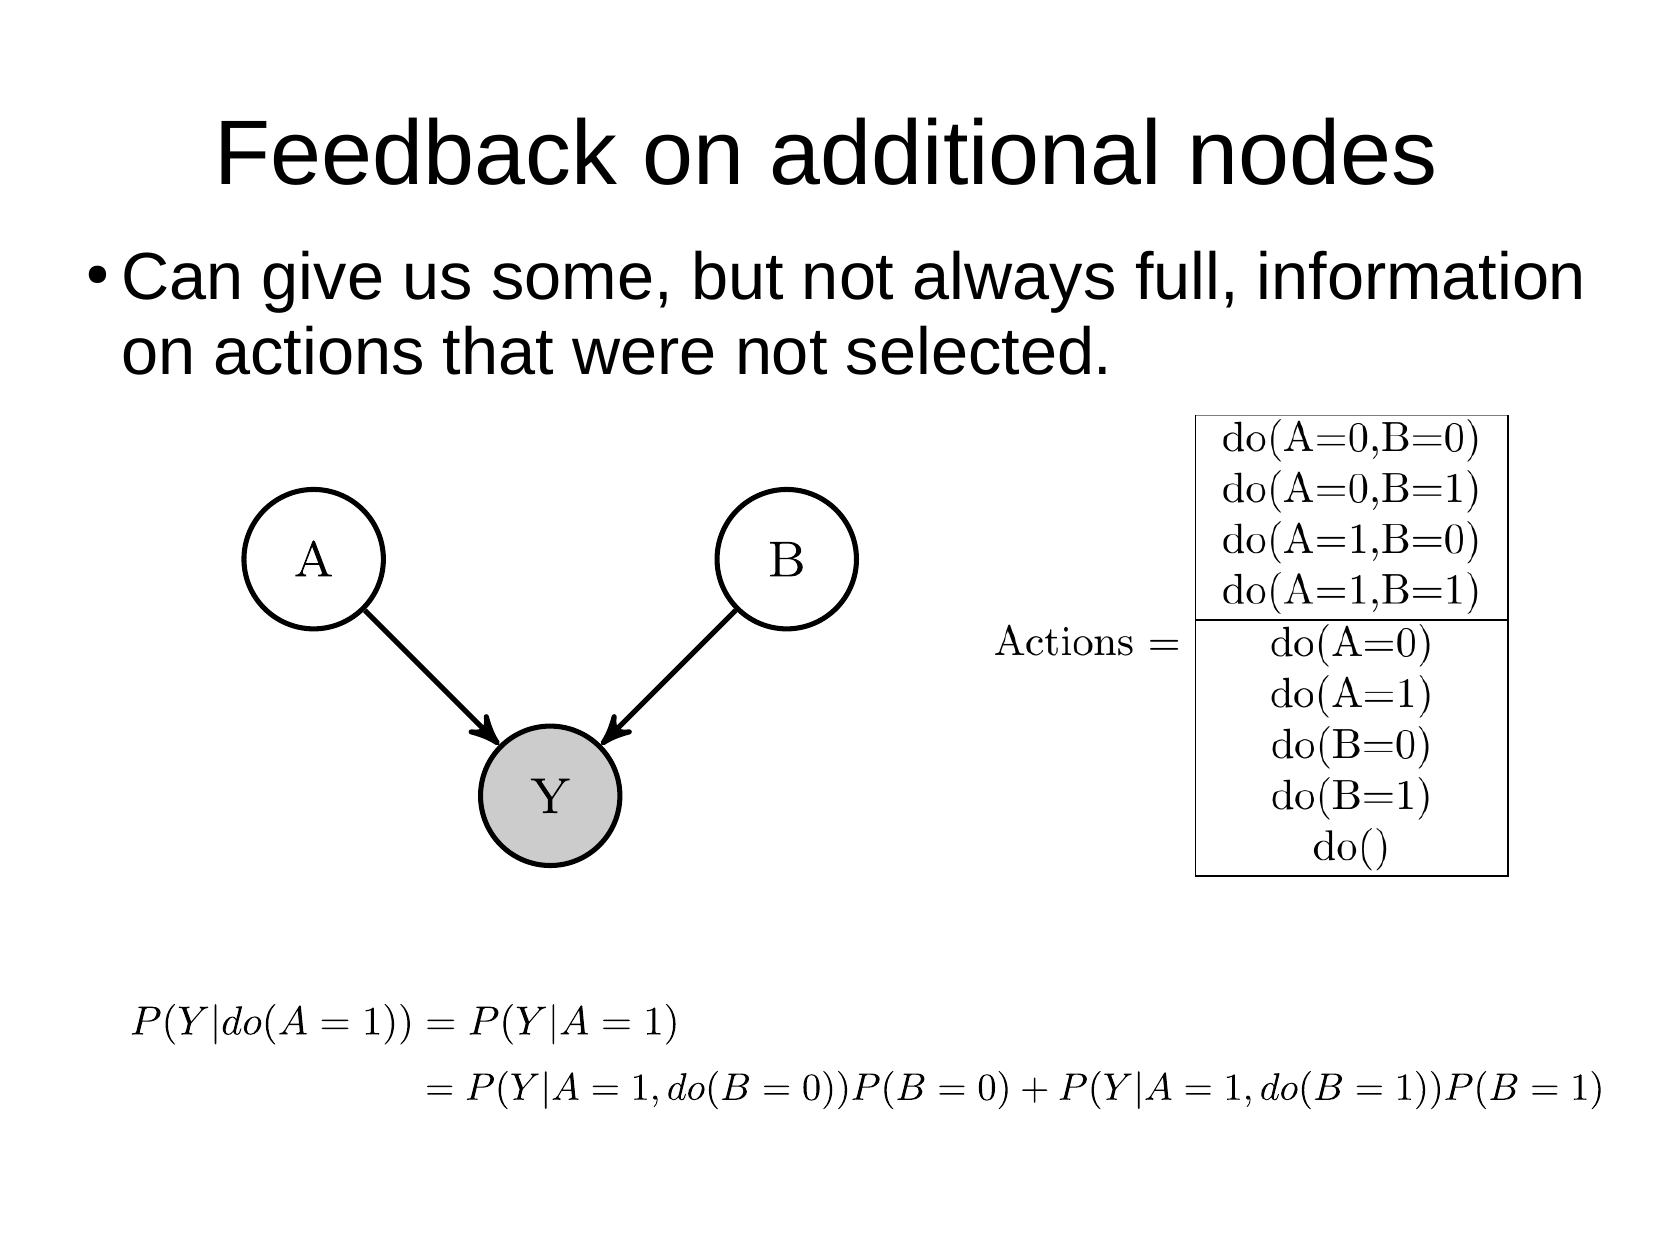

# Feedback on additional nodes
Can give us some, but not always full, information on actions that were not selected.